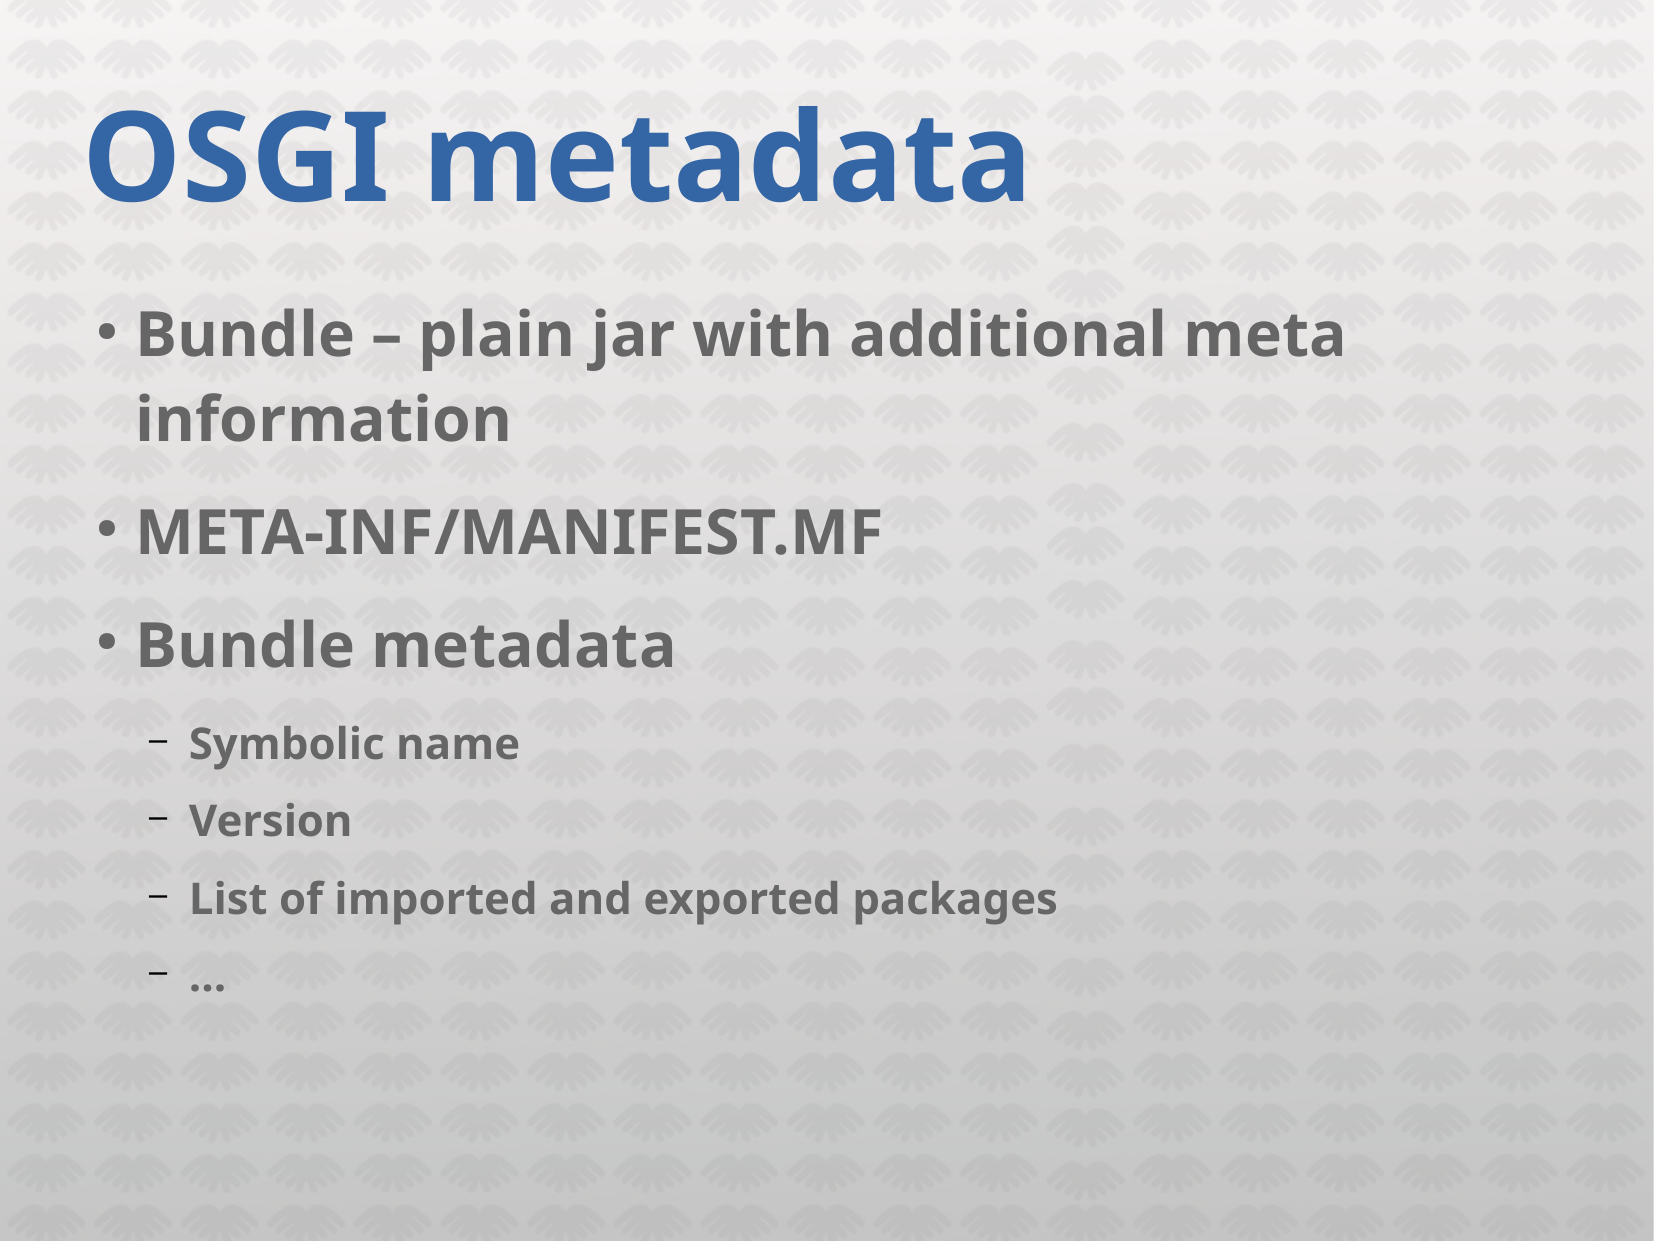

# OSGI metadata
Bundle – plain jar with additional meta information
META-INF/MANIFEST.MF
Bundle metadata
Symbolic name
Version
List of imported and exported packages
...